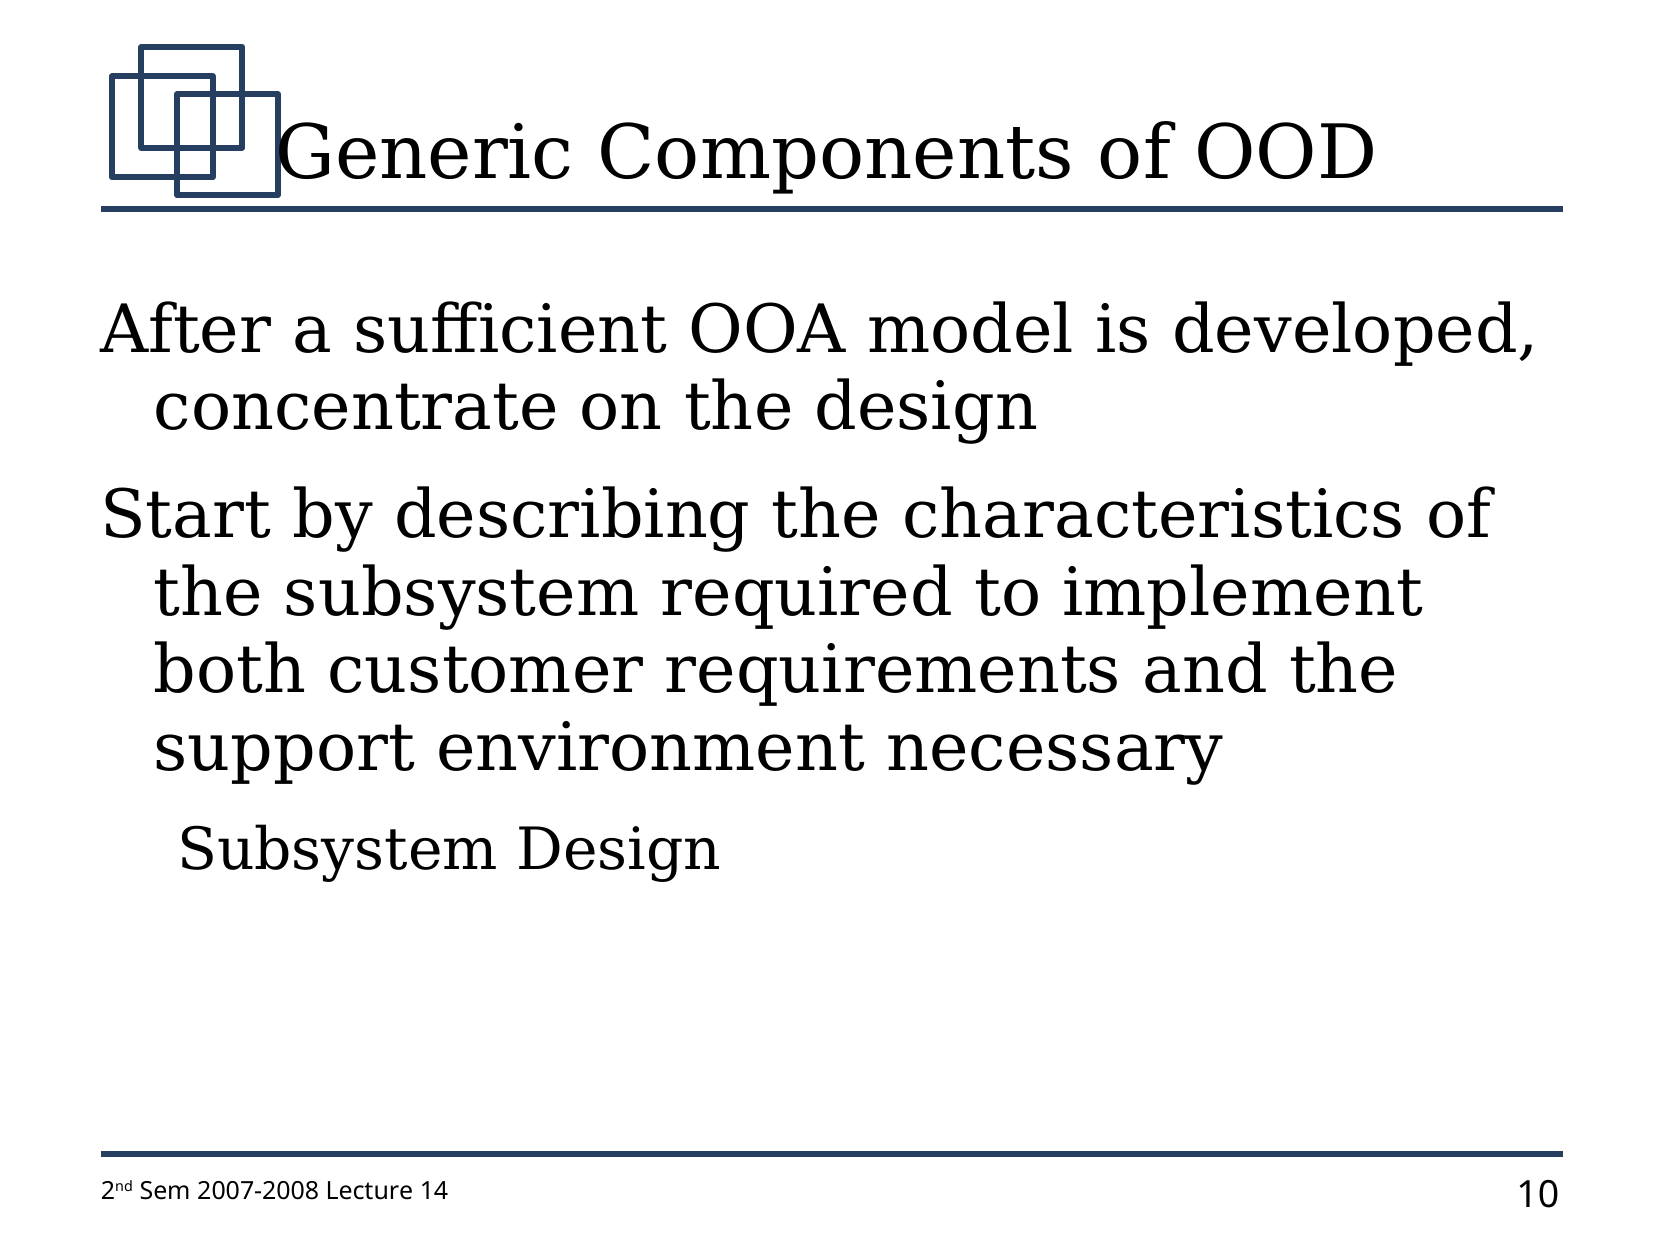

# Generic Components of OOD
After a sufficient OOA model is developed, concentrate on the design
Start by describing the characteristics of the subsystem required to implement both customer requirements and the support environment necessary
Subsystem Design